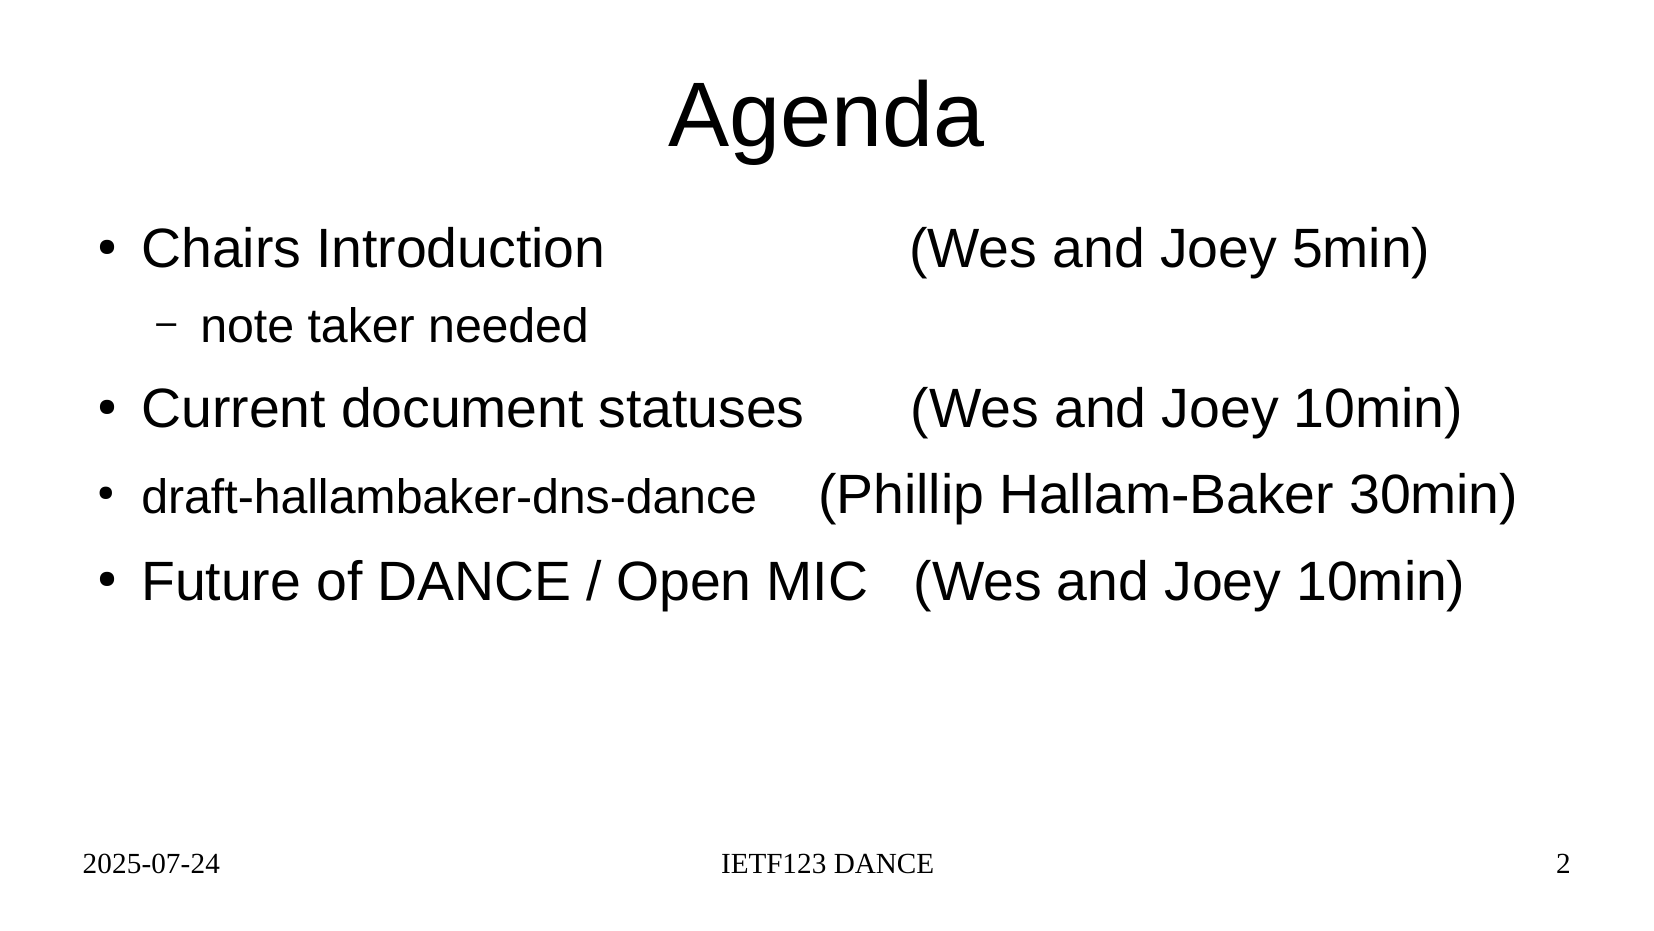

# Agenda
Chairs Introduction (Wes and Joey 5min)
note taker needed
Current document statuses (Wes and Joey 10min)
draft-hallambaker-dns-dance (Phillip Hallam-Baker 30min)
Future of DANCE / Open MIC (Wes and Joey 10min)
2025-07-24
IETF123 DANCE
2